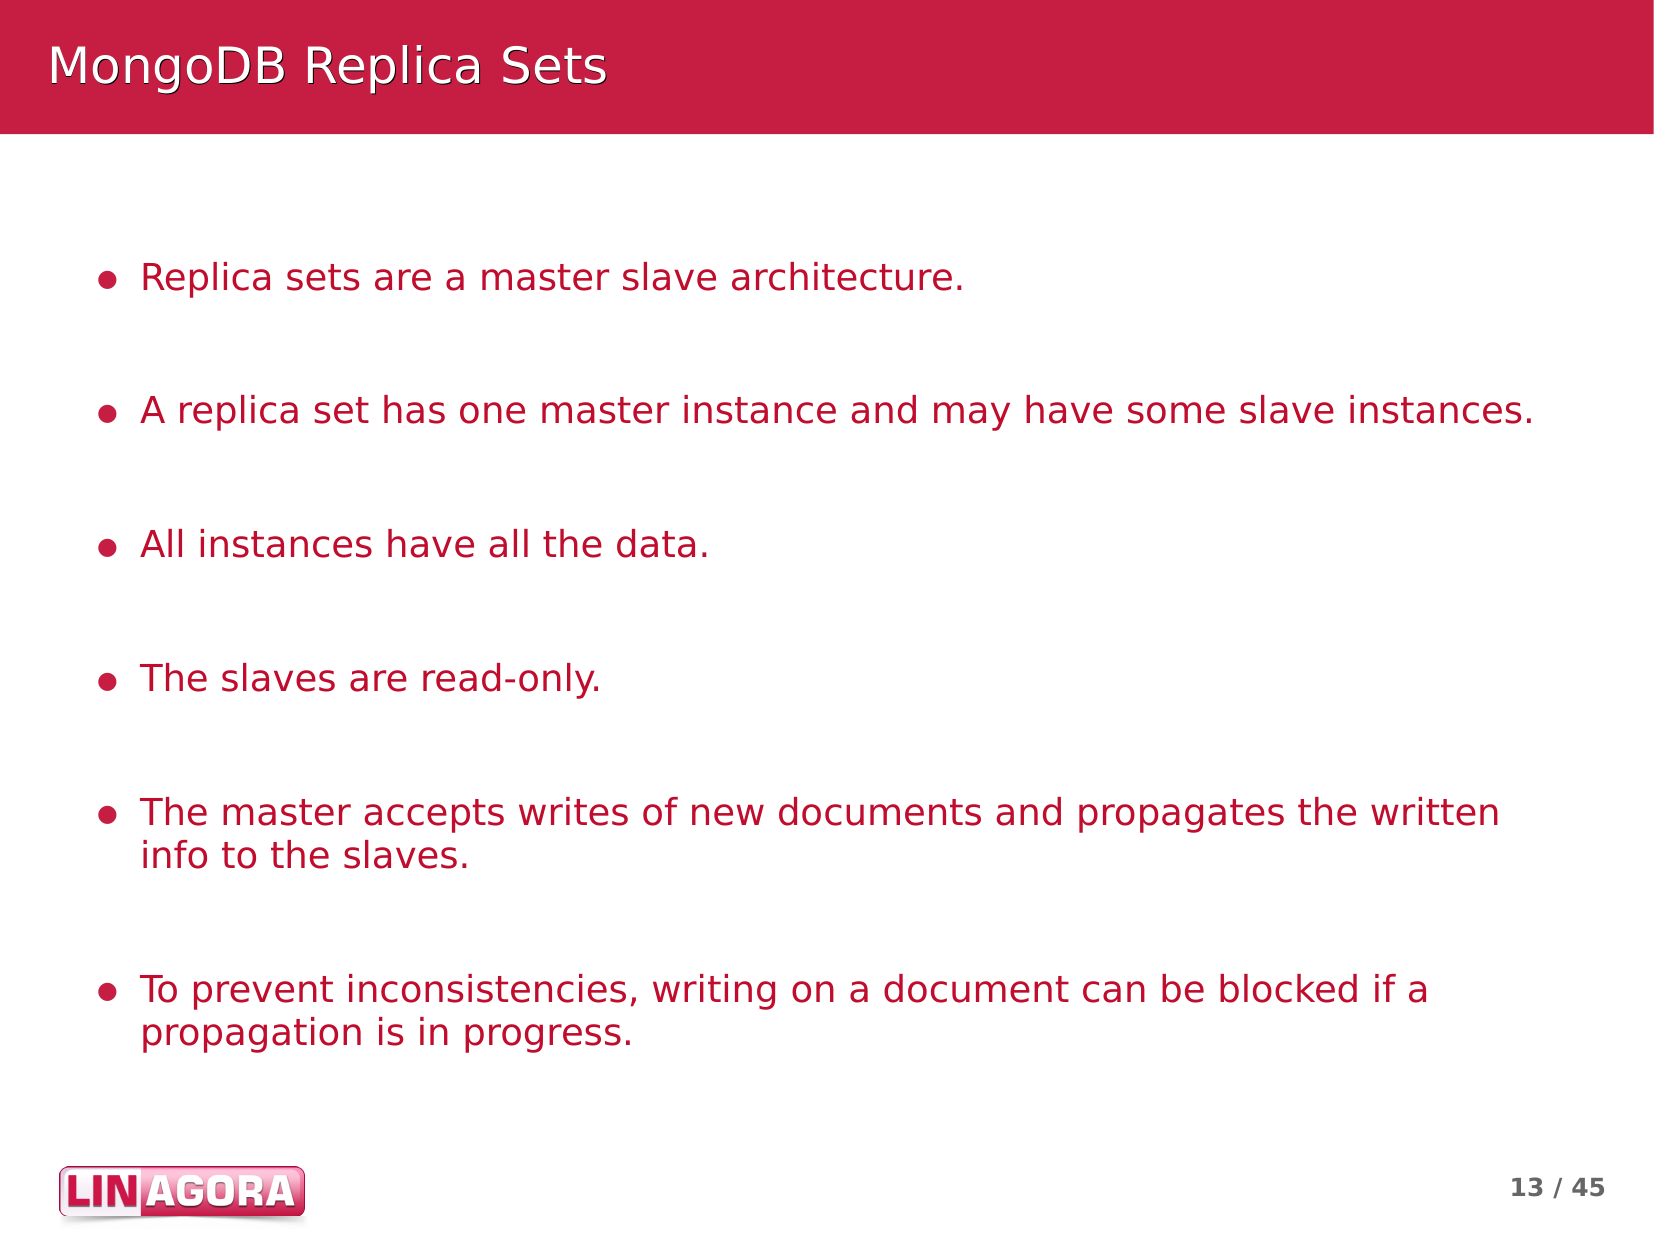

# MongoDB Replica Sets
Replica sets are a master slave architecture.
A replica set has one master instance and may have some slave instances.
All instances have all the data.
The slaves are read-only.
The master accepts writes of new documents and propagates the written info to the slaves.
To prevent inconsistencies, writing on a document can be blocked if a propagation is in progress.